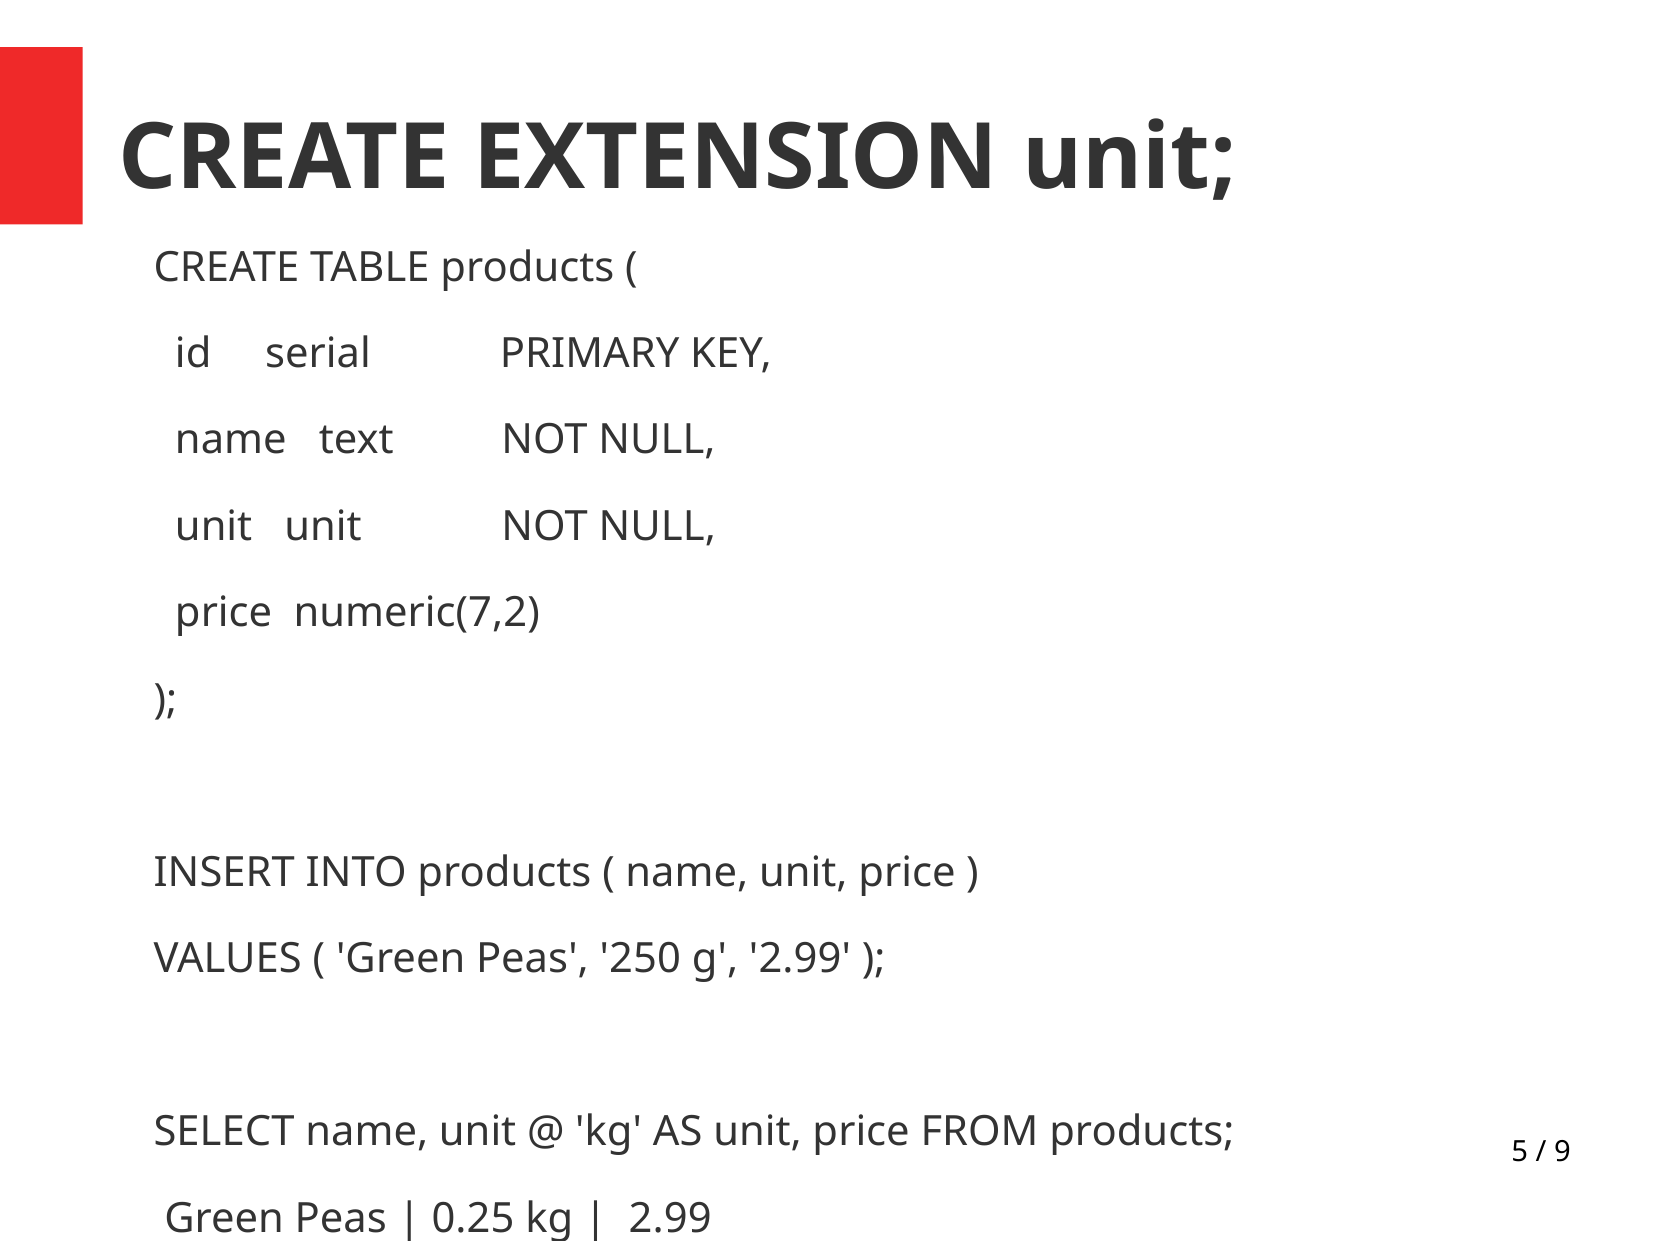

# CREATE EXTENSION unit;
CREATE TABLE products (
 id serial PRIMARY KEY,
 name text NOT NULL,
 unit unit NOT NULL,
 price numeric(7,2)
);
INSERT INTO products ( name, unit, price )
VALUES ( 'Green Peas', '250 g', '2.99' );
SELECT name, unit @ 'kg' AS unit, price FROM products;
 Green Peas | 0.25 kg | 2.99
5